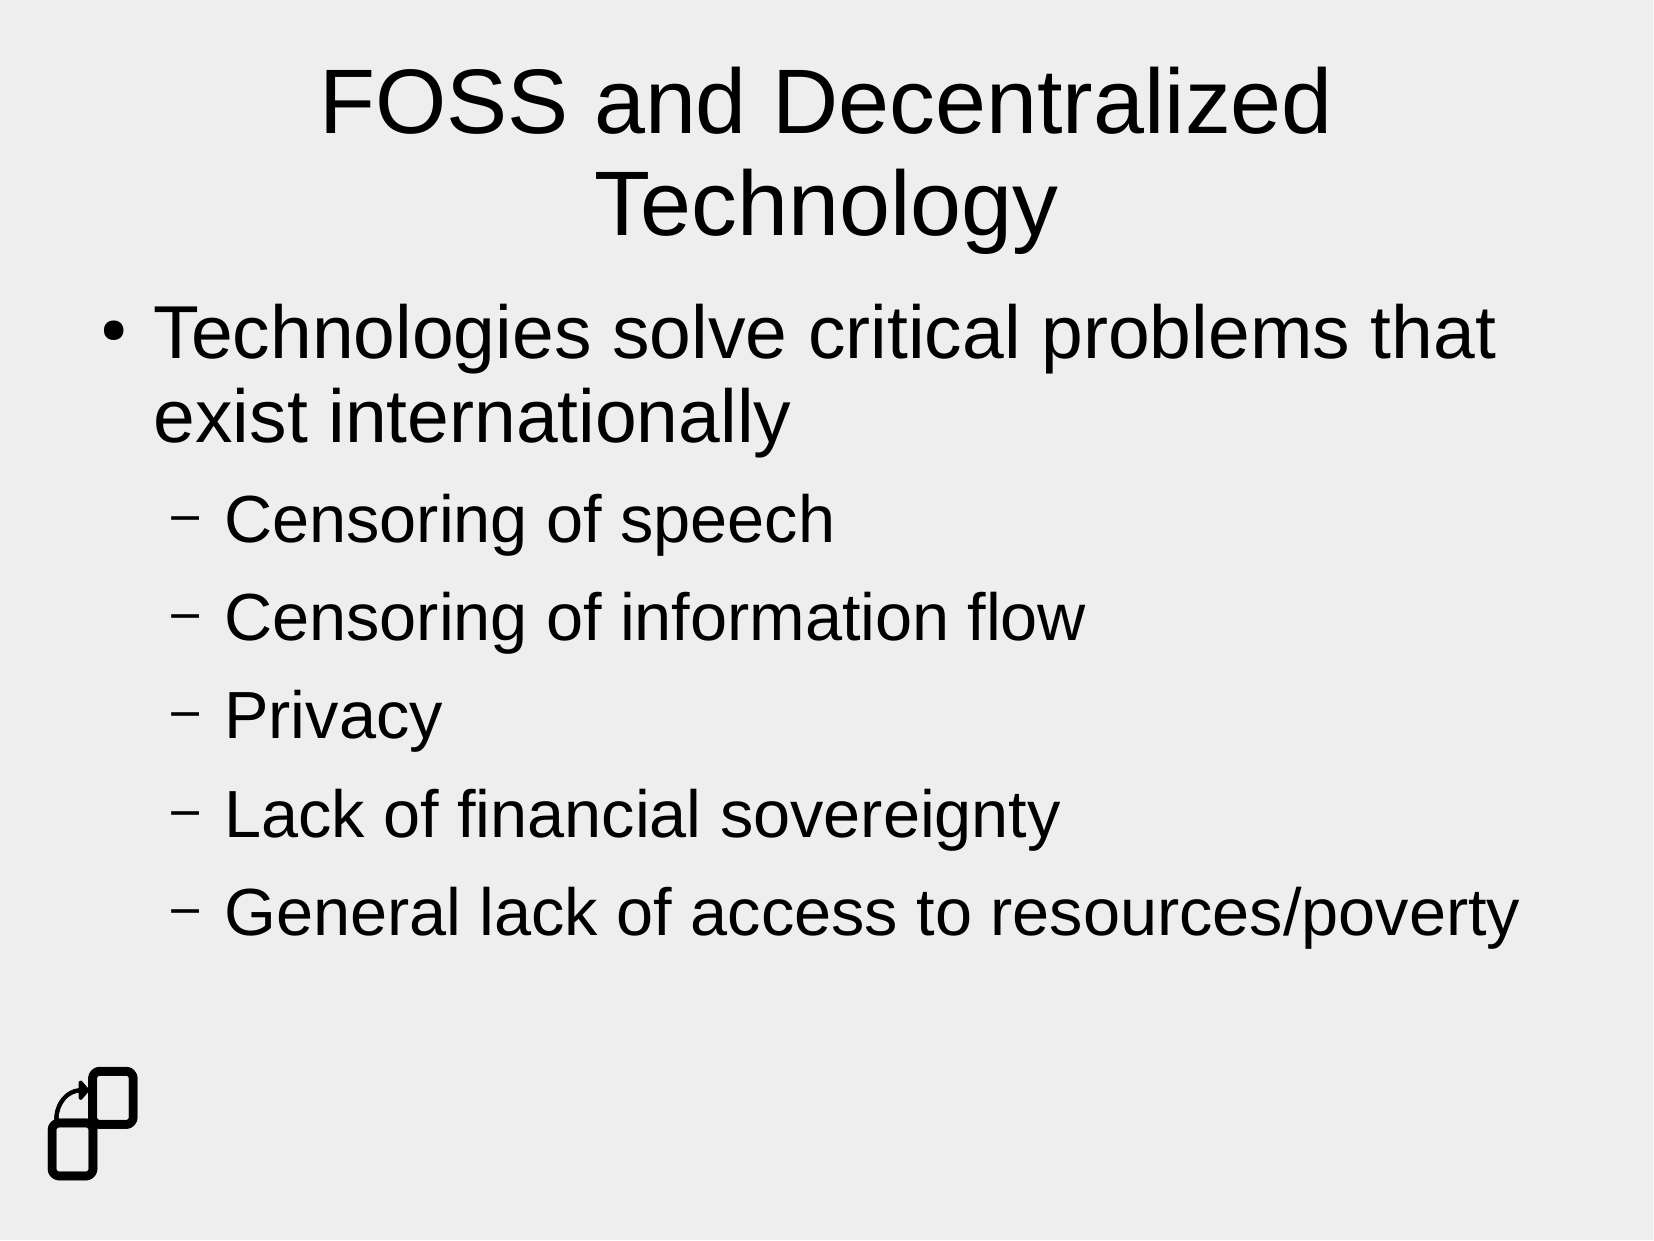

# FOSS and Decentralized Technology
Technologies solve critical problems that exist internationally
Censoring of speech
Censoring of information flow
Privacy
Lack of financial sovereignty
General lack of access to resources/poverty